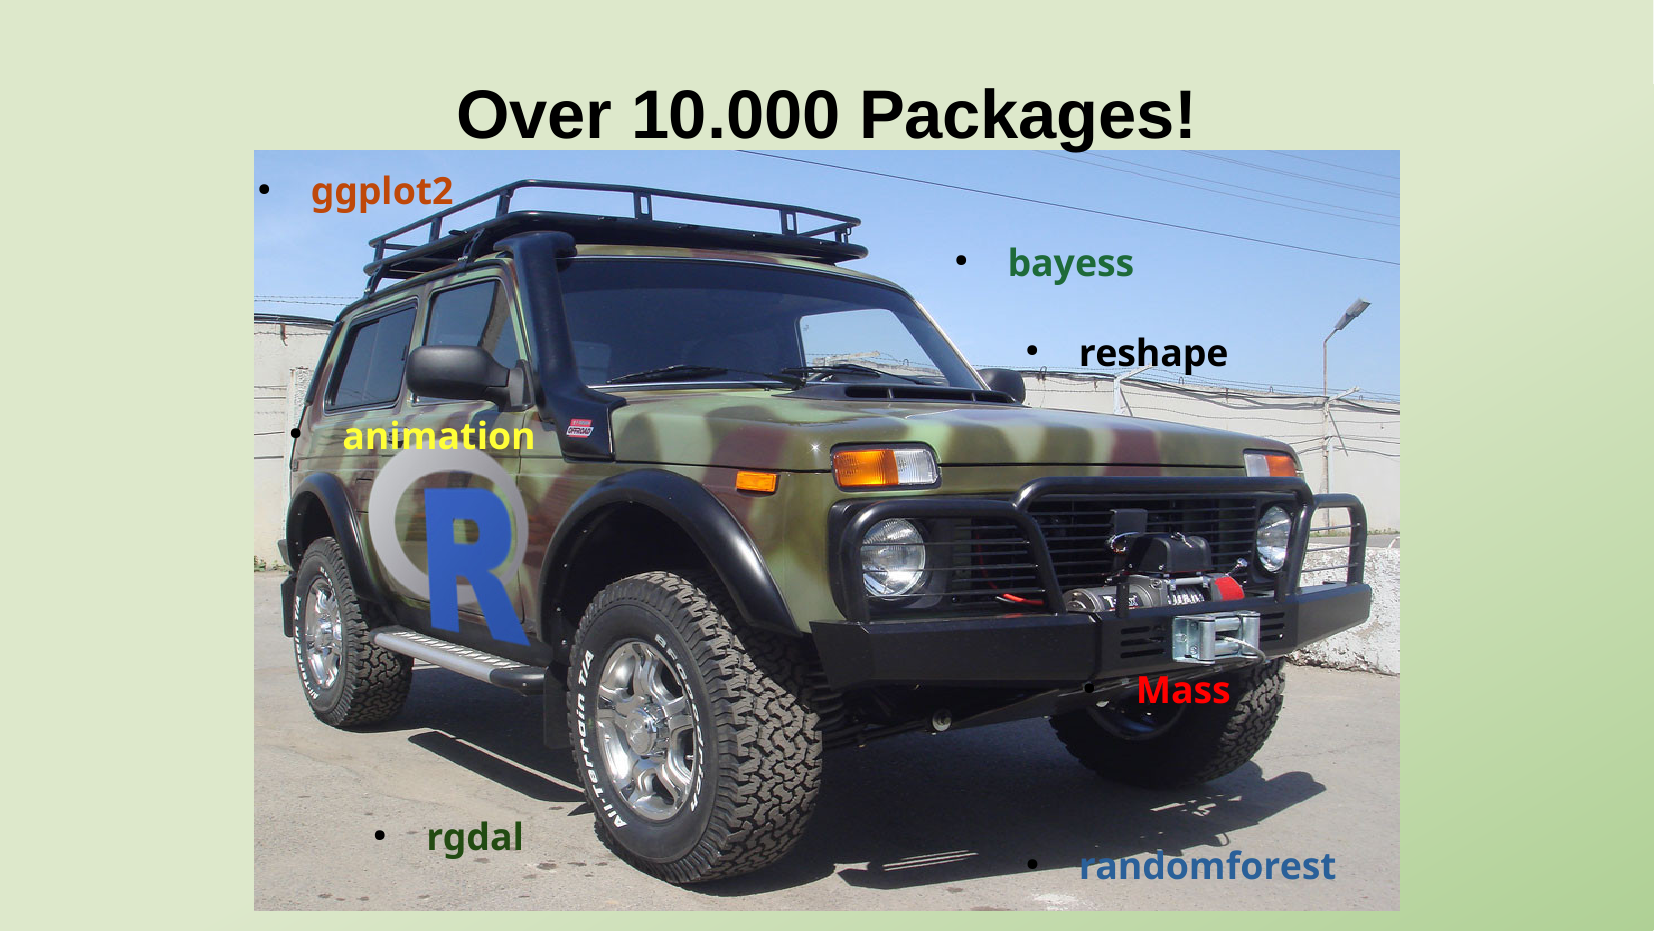

# Over 10.000 Packages!
ggplot2
bayess
reshape
animation
Mass
rgdal
randomforest